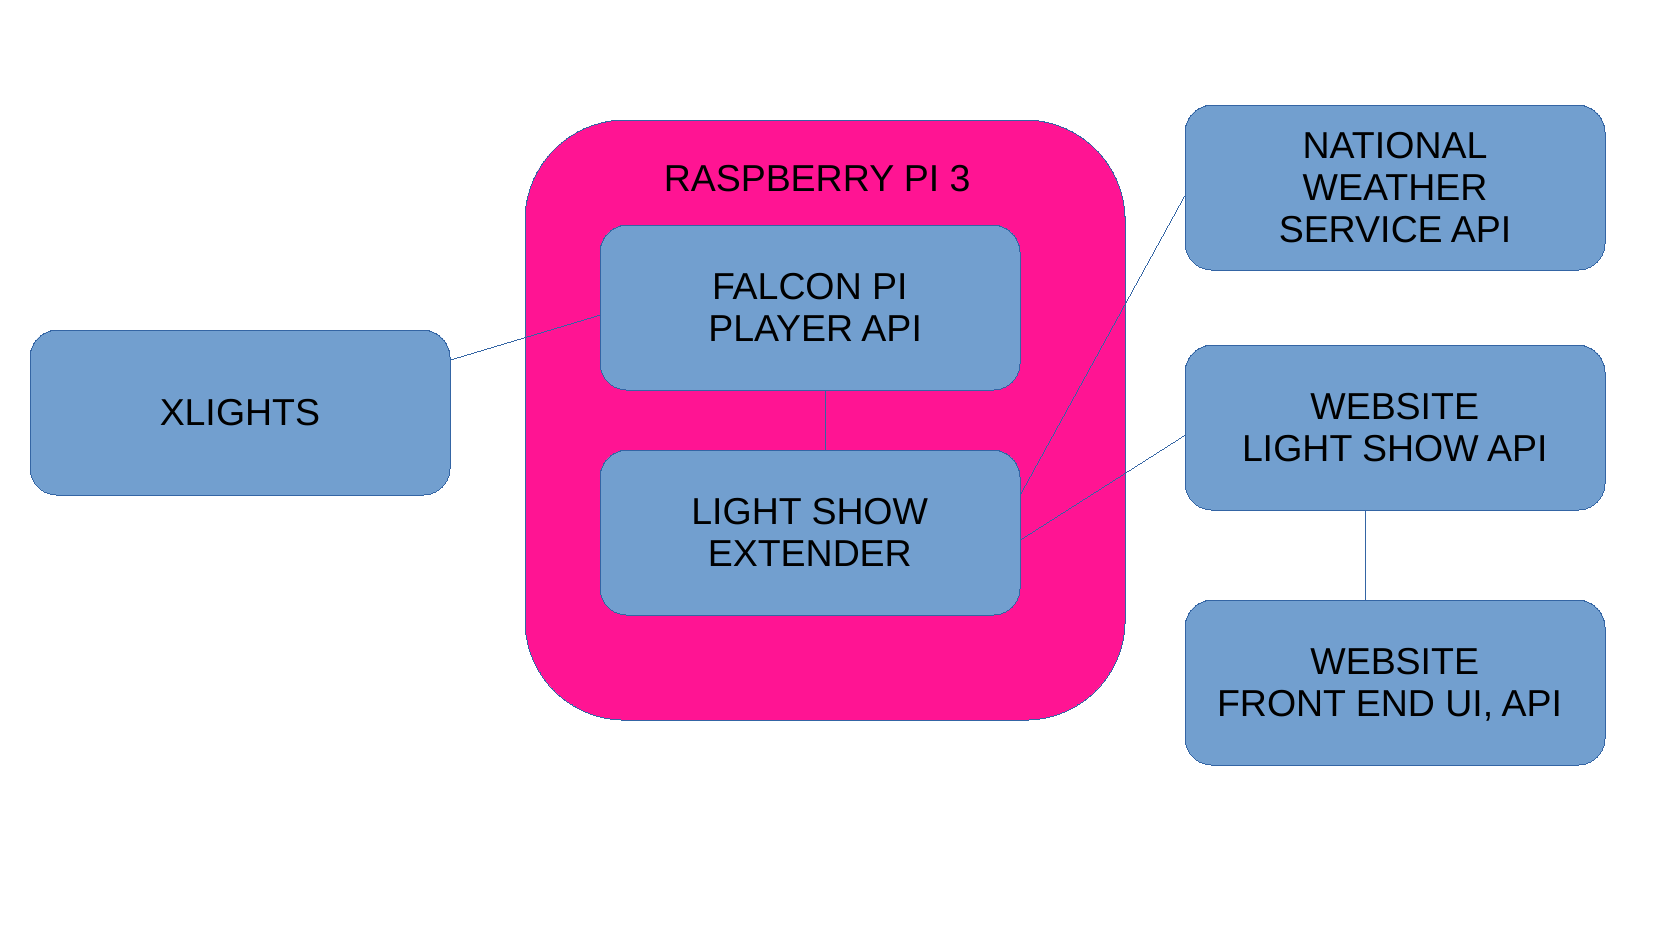

NATIONAL
WEATHER
SERVICE API
RASPBERRY PI 3
FALCON PI
 PLAYER API
XLIGHTS
WEBSITE
LIGHT SHOW API
LIGHT SHOW
EXTENDER
WEBSITE
FRONT END UI, API